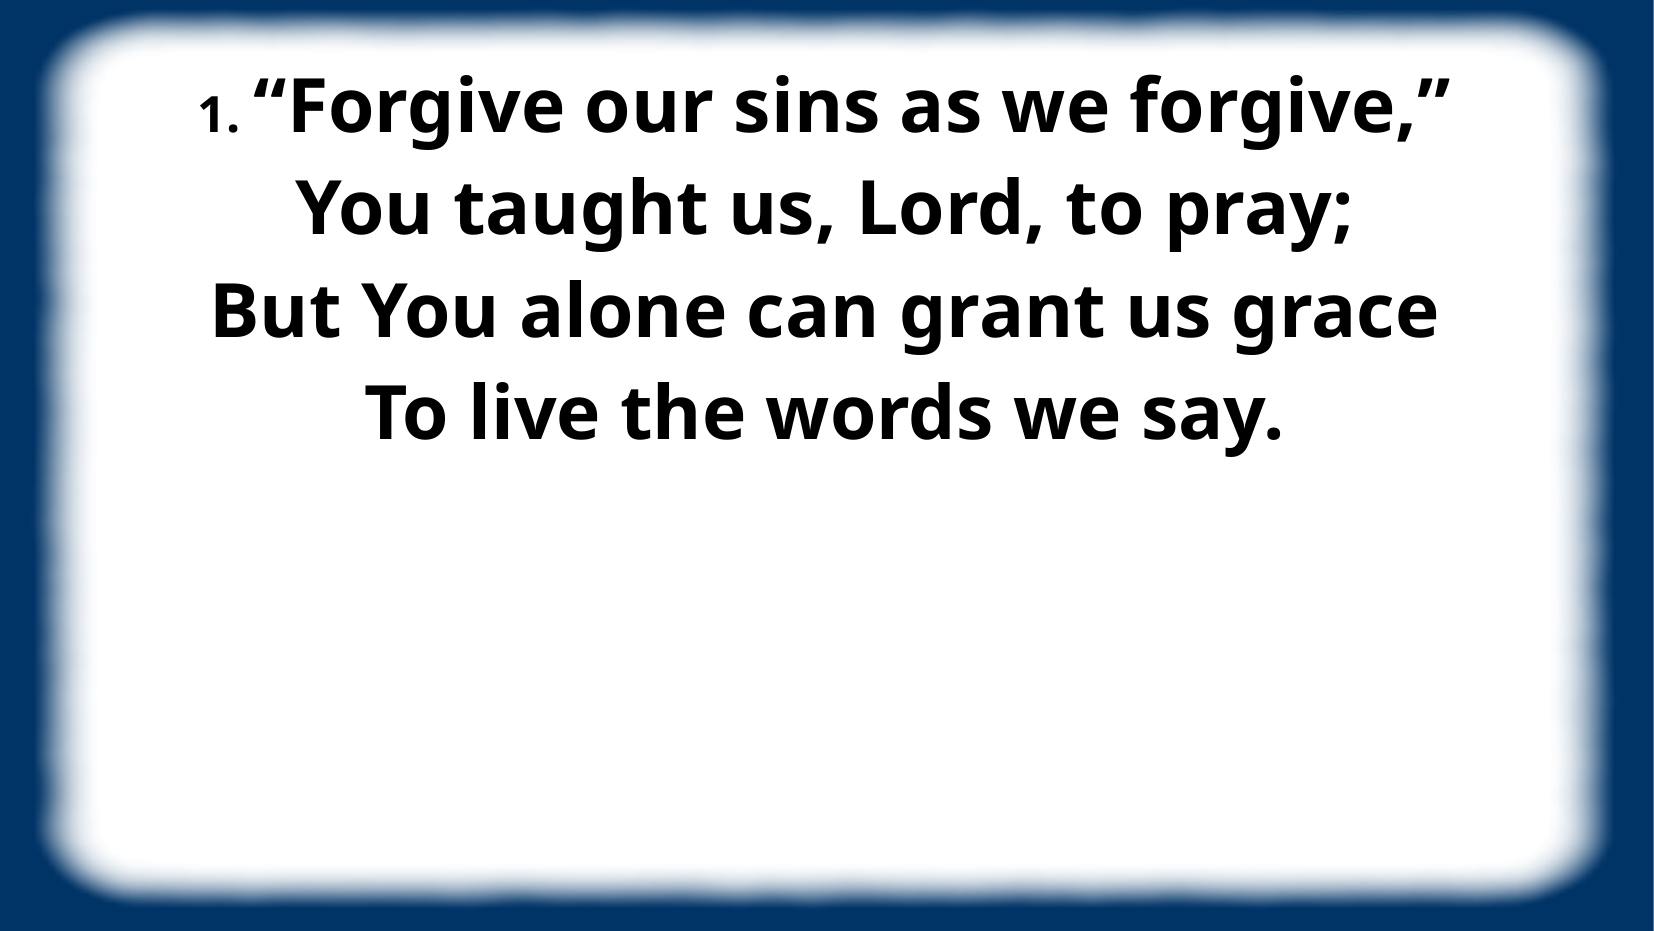

1. “Forgive our sins as we forgive,”
You taught us, Lord, to pray;
But You alone can grant us grace
To live the words we say.